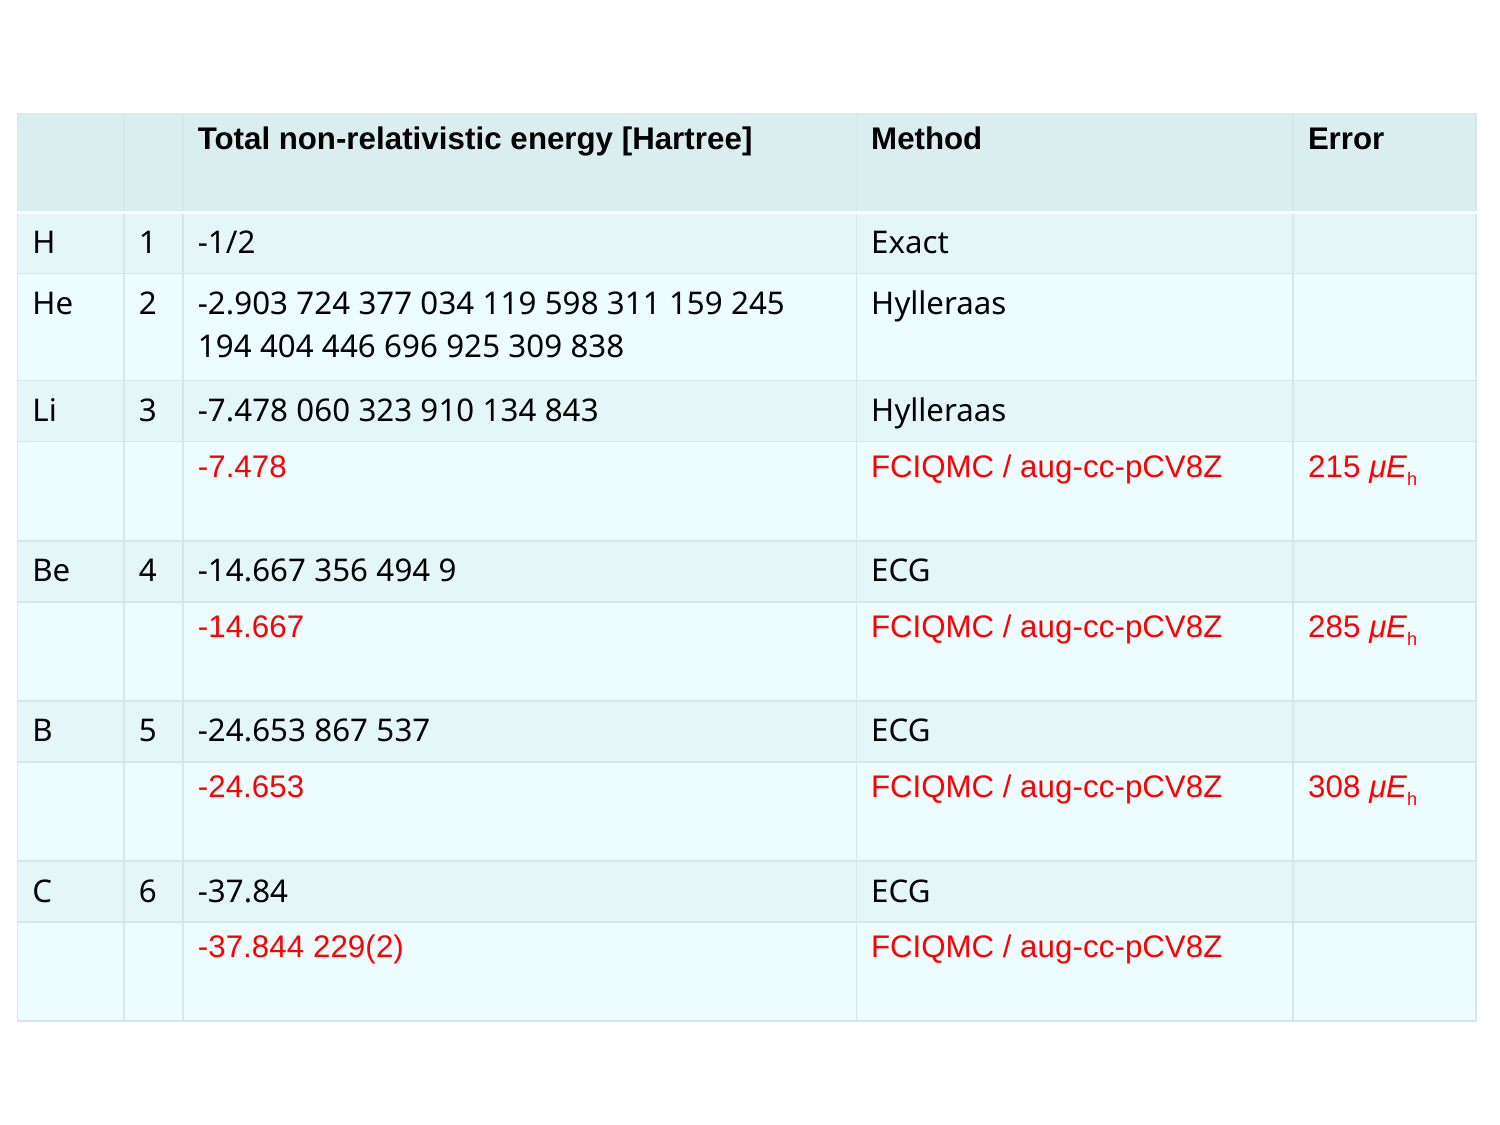

| | | Total non-relativistic energy [Hartree] | Method | Error |
| --- | --- | --- | --- | --- |
| H | 1 | -1/2 | Exact | |
| He | 2 | -2.903 724 377 034 119 598 311 159 245 194 404 446 696 925 309 838 | Hylleraas | |
| Li | 3 | -7.478 060 323 910 134 843 | Hylleraas | |
| | | -7.478 | FCIQMC / aug-cc-pCV8Z | 215 μEh |
| Be | 4 | -14.667 356 494 9 | ECG | |
| | | -14.667 | FCIQMC / aug-cc-pCV8Z | 285 μEh |
| B | 5 | -24.653 867 537 | ECG | |
| | | -24.653 | FCIQMC / aug-cc-pCV8Z | 308 μEh |
| C | 6 | -37.84 | ECG | |
| | | -37.844 229(2) | FCIQMC / aug-cc-pCV8Z | |